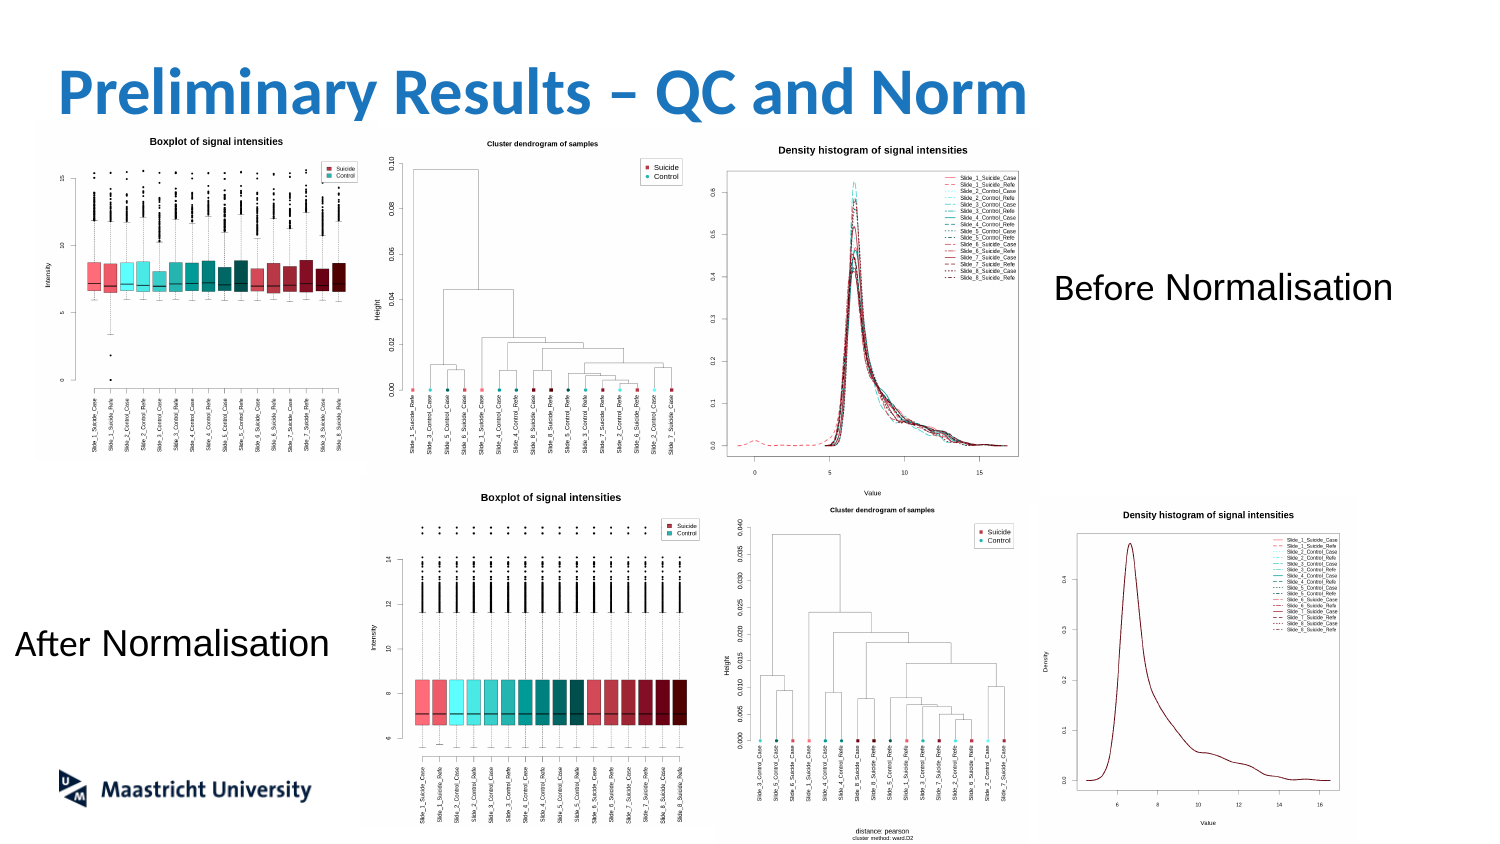

# Preliminary Results – QC and Norm
Before Normalisation
After Normalisation